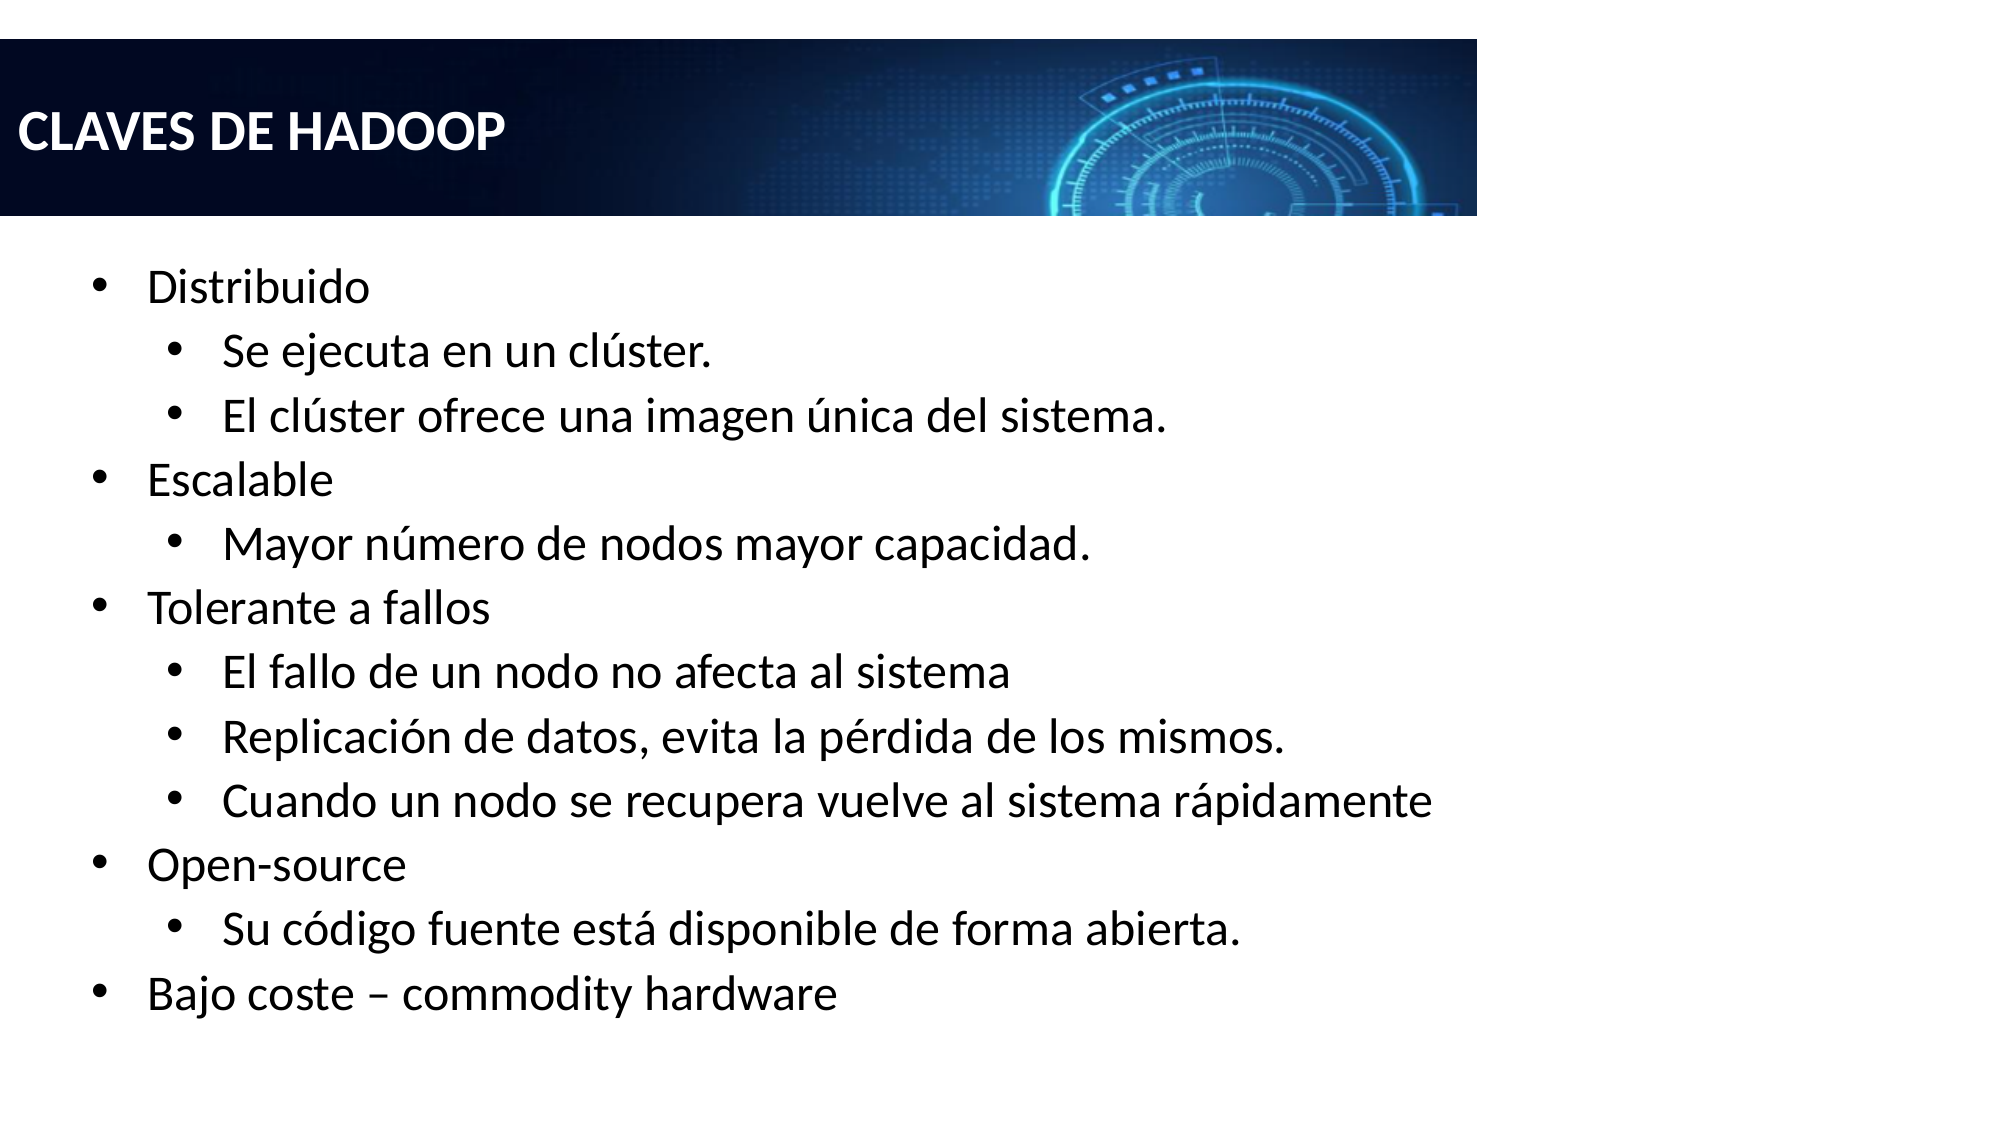

CLAVES DE HADOOP
Distribuido
Se ejecuta en un clúster.
El clúster ofrece una imagen única del sistema.
Escalable
Mayor número de nodos mayor capacidad.
Tolerante a fallos
El fallo de un nodo no afecta al sistema
Replicación de datos, evita la pérdida de los mismos.
Cuando un nodo se recupera vuelve al sistema rápidamente
Open-source
Su código fuente está disponible de forma abierta.
Bajo coste – commodity hardware